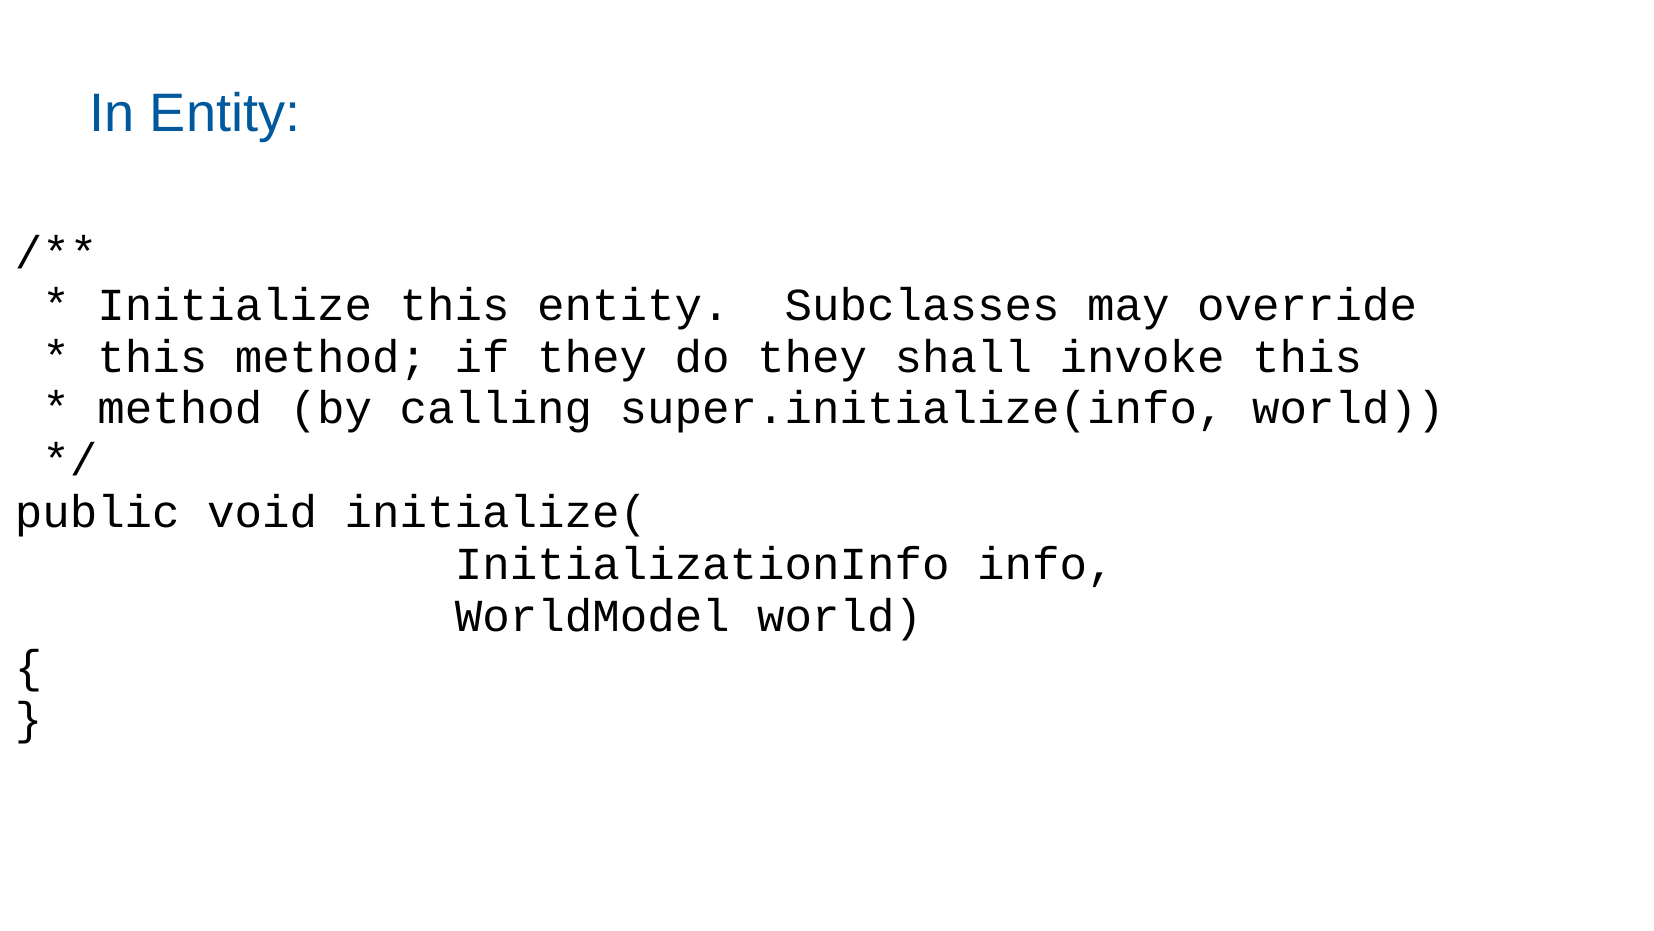

In Entity:
/**
 * Initialize this entity. Subclasses may override
 * this method; if they do they shall invoke this
 * method (by calling super.initialize(info, world))
 */
public void initialize(
 InitializationInfo info,
 WorldModel world)
{
}